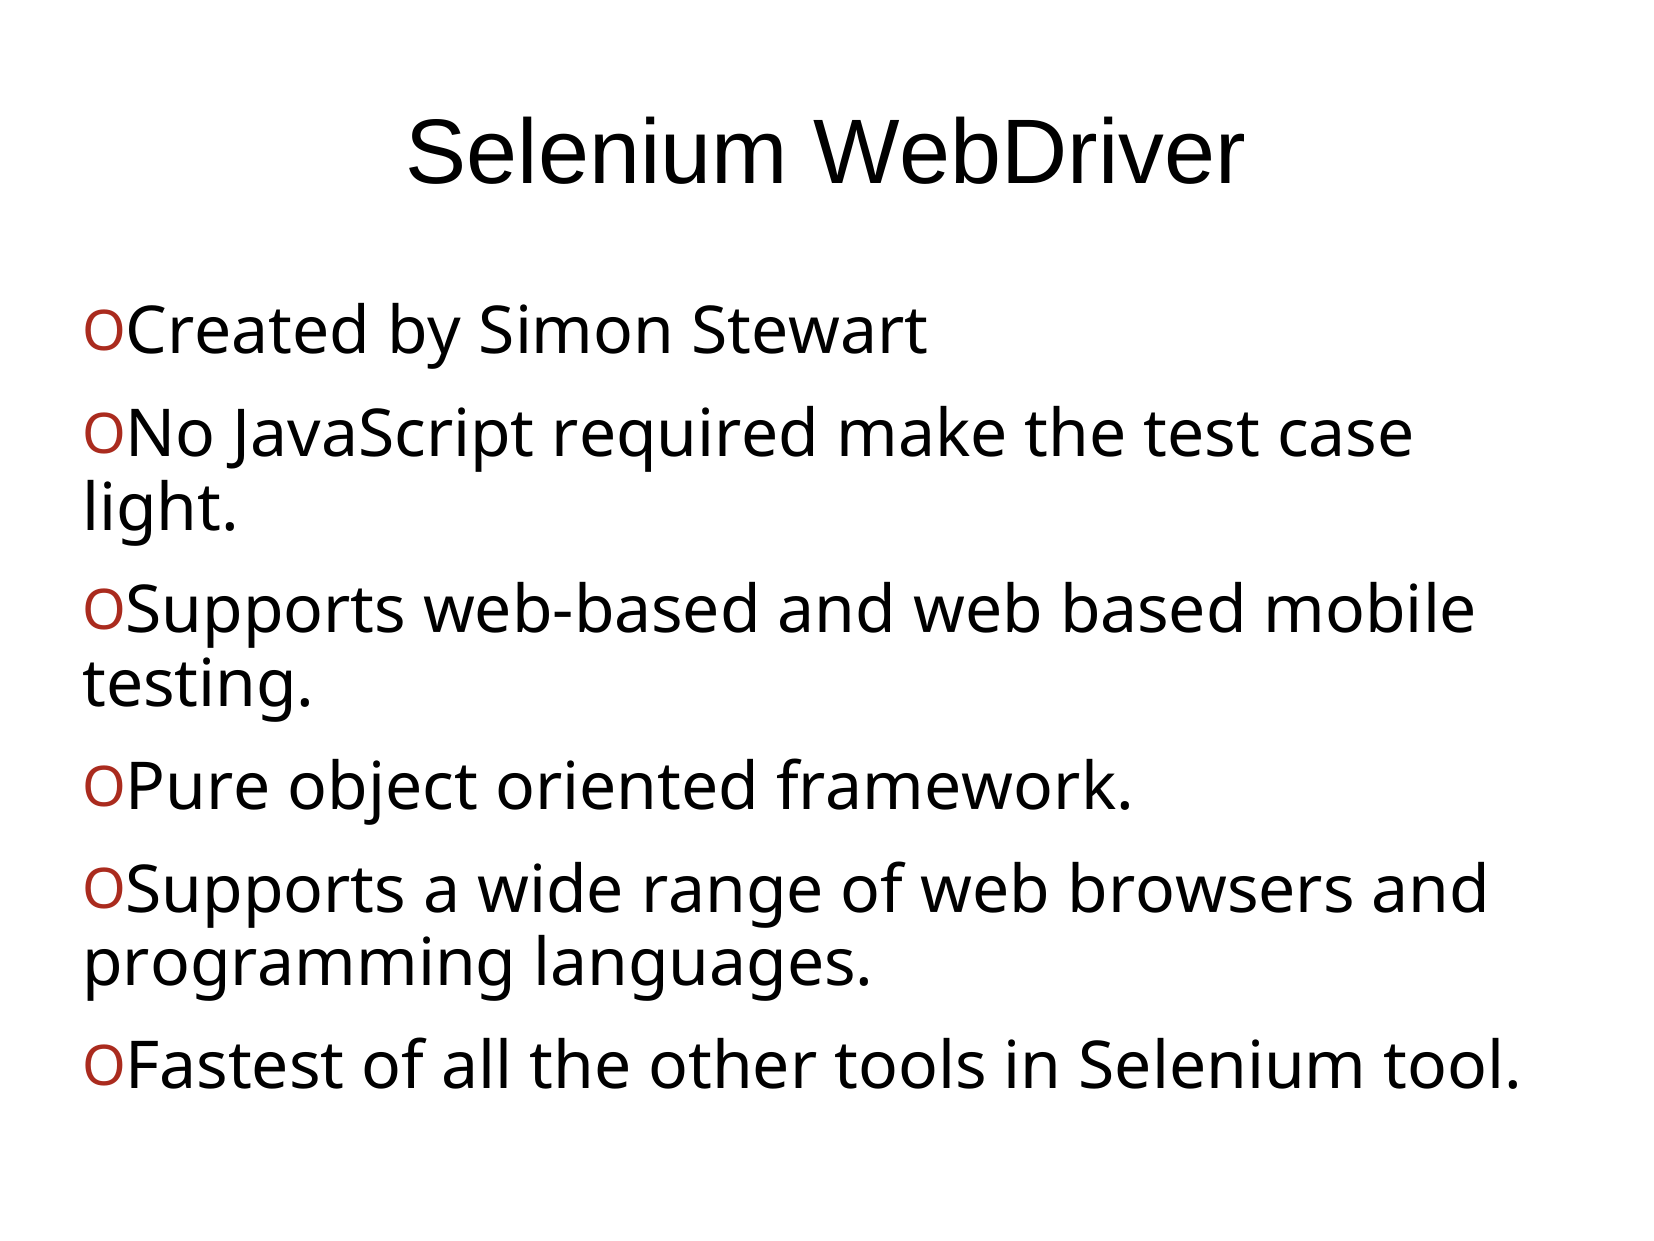

# Selenium WebDriver
Created by Simon Stewart
No JavaScript required make the test case light.
Supports web-based and web based mobile testing.
Pure object oriented framework.
Supports a wide range of web browsers and programming languages.
Fastest of all the other tools in Selenium tool.